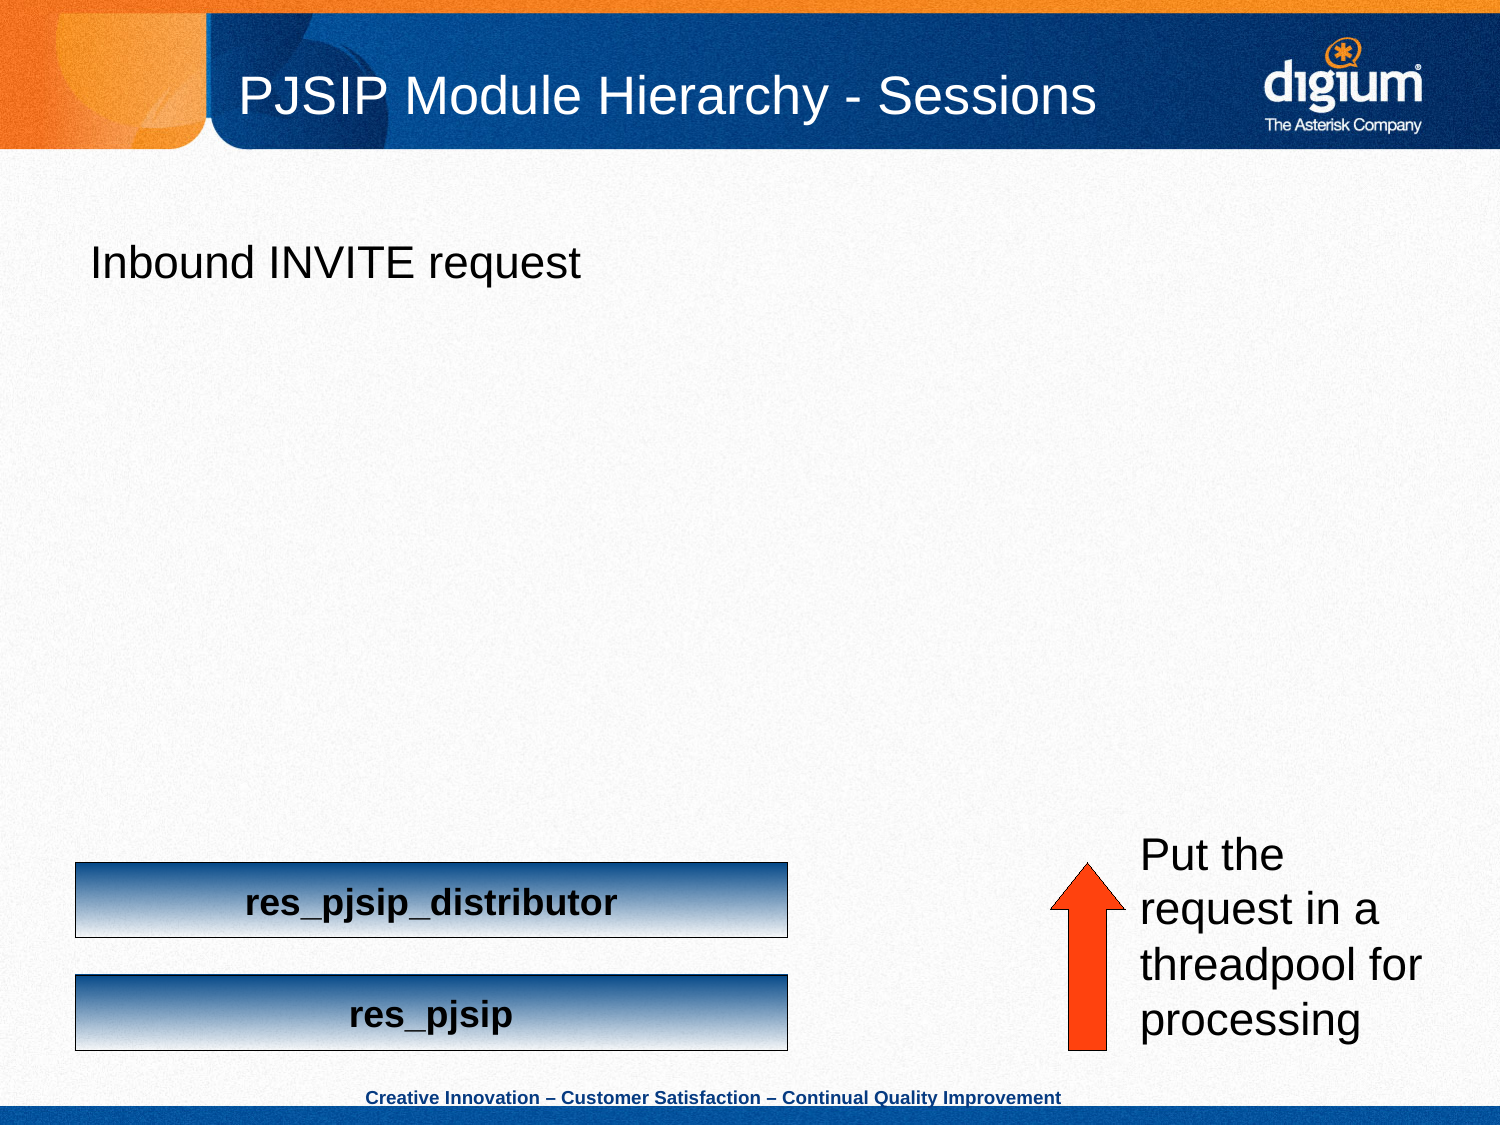

# PJSIP Module Hierarchy - Sessions
Inbound INVITE request
Put the request in a threadpool for processing
res_pjsip_distributor
res_pjsip